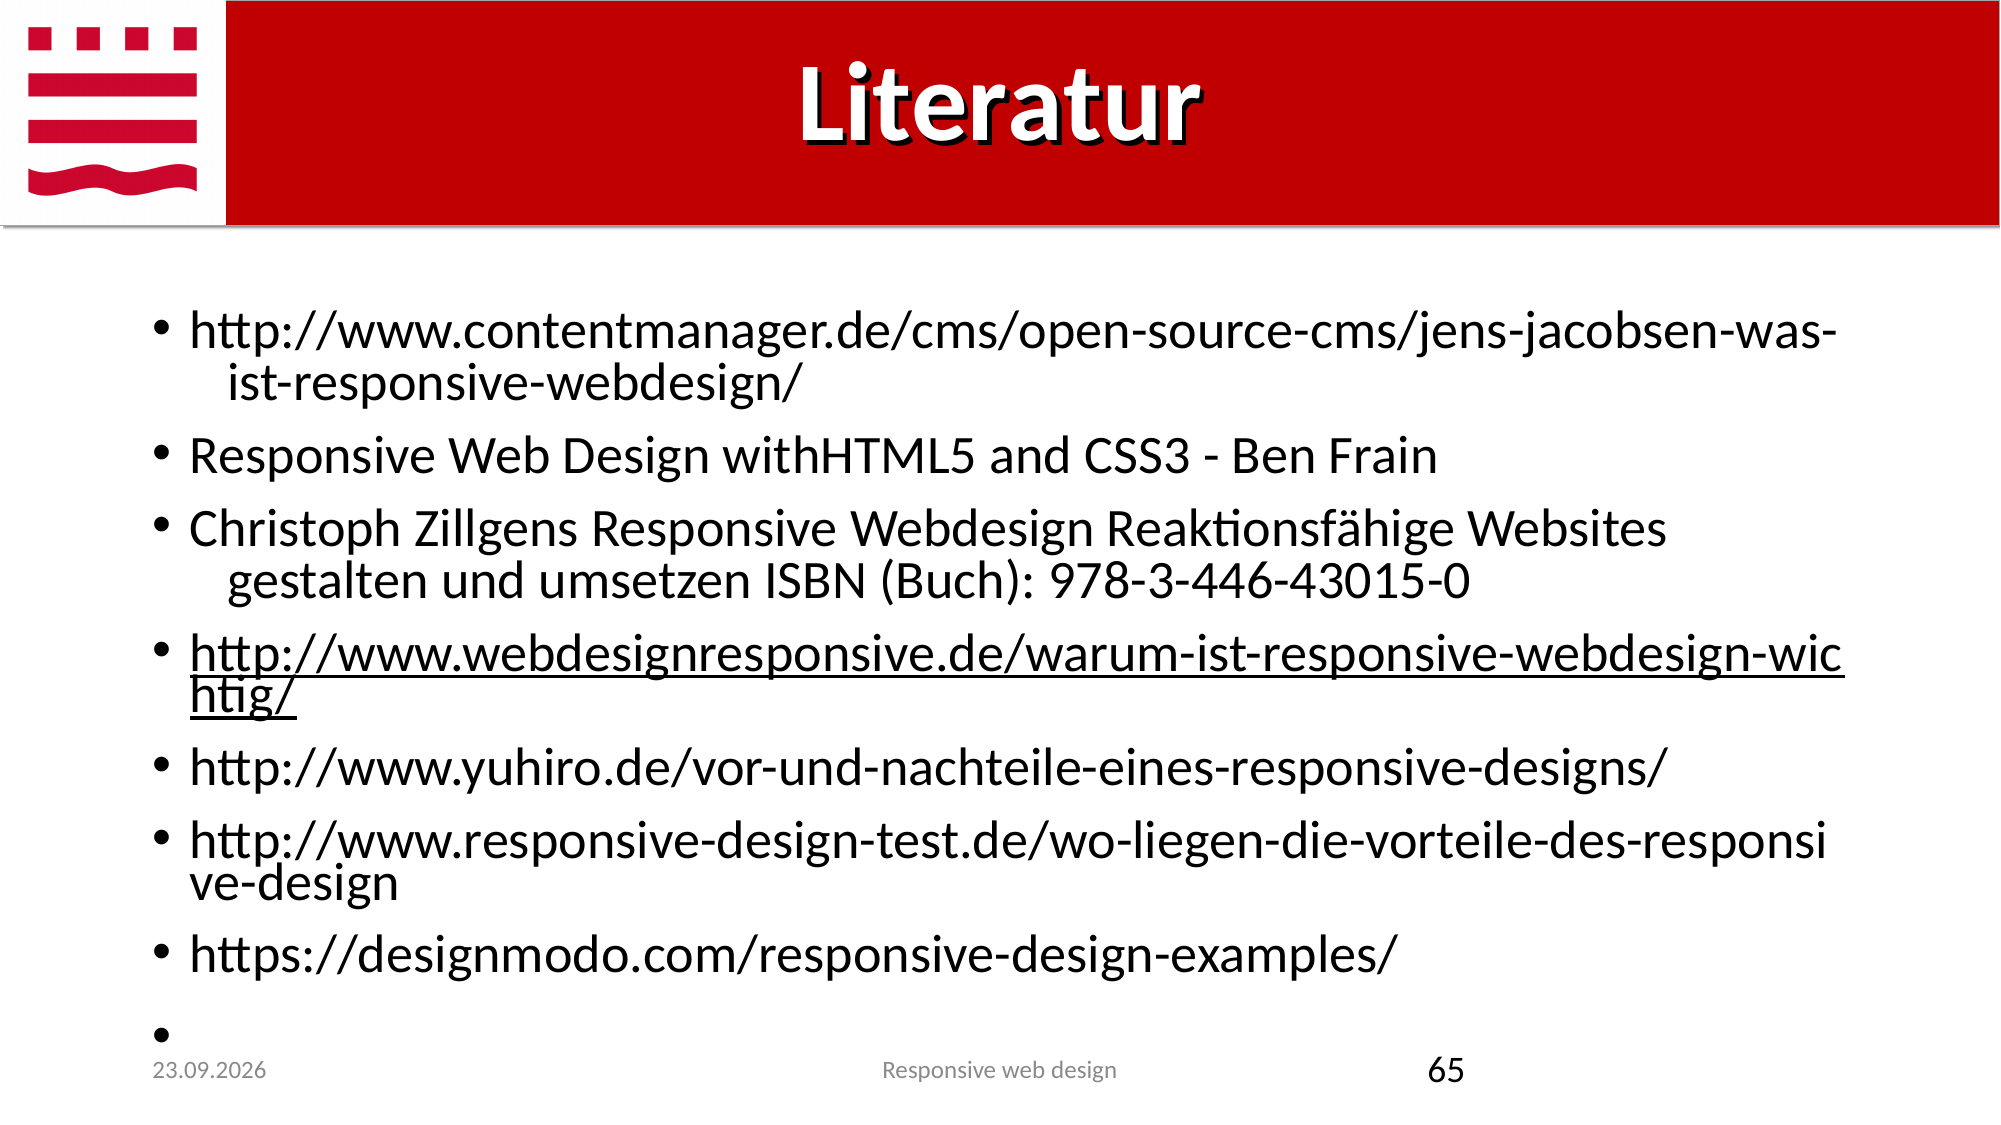

Literatur
# Literatur
http://www.contentmanager.de/cms/open-source-cms/jens-jacobsen-was-ist-responsive-webdesign/
Responsive Web Design withHTML5 and CSS3 - Ben Frain
Christoph Zillgens Responsive Webdesign Reaktionsfähige Websites gestalten und umsetzen ISBN (Buch): 978-3-446-43015-0
http://www.webdesignresponsive.de/warum-ist-responsive-webdesign-wichtig/
http://www.yuhiro.de/vor-und-nachteile-eines-responsive-designs/
http://www.responsive-design-test.de/wo-liegen-die-vorteile-des-responsive-design
https://designmodo.com/responsive-design-examples/
Responsive web design